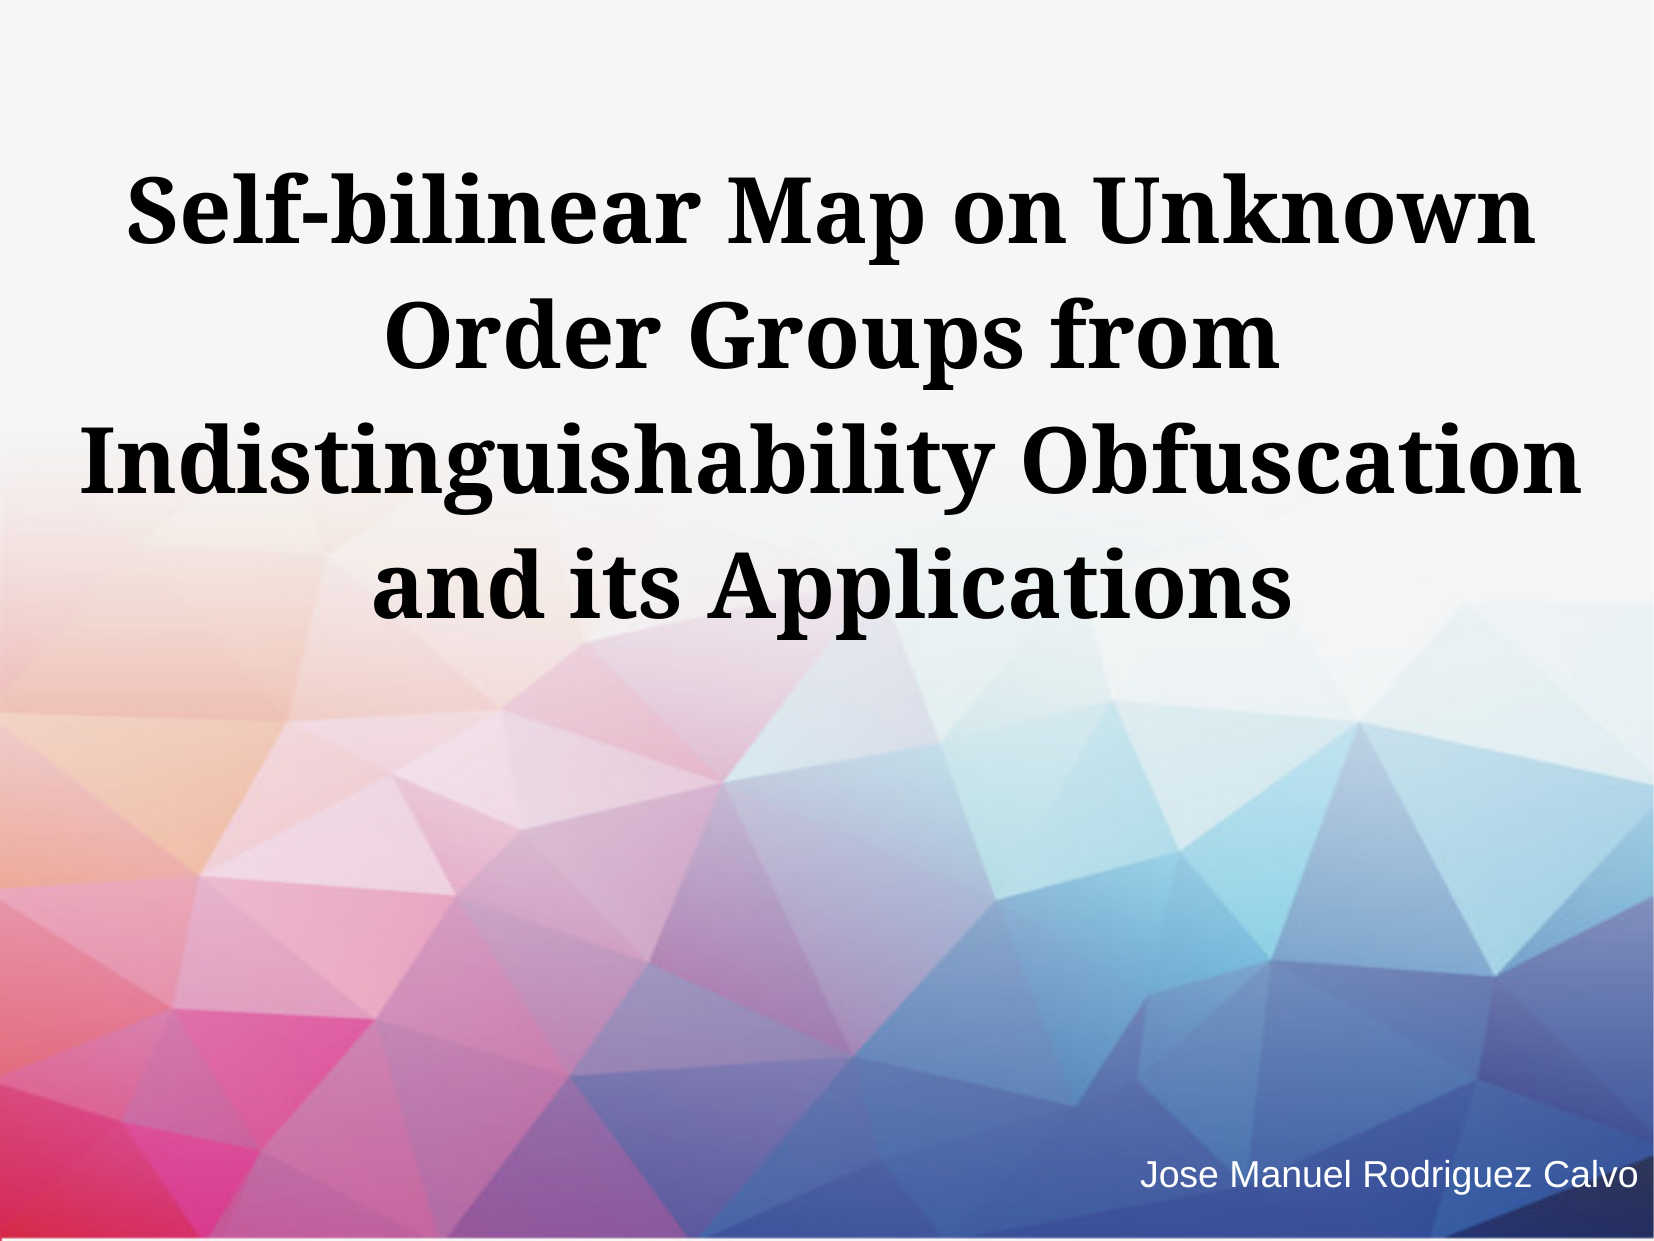

# Self-bilinear Map on Unknown Order Groups from Indistinguishability Obfuscation and its Applications
Jose Manuel Rodriguez Calvo